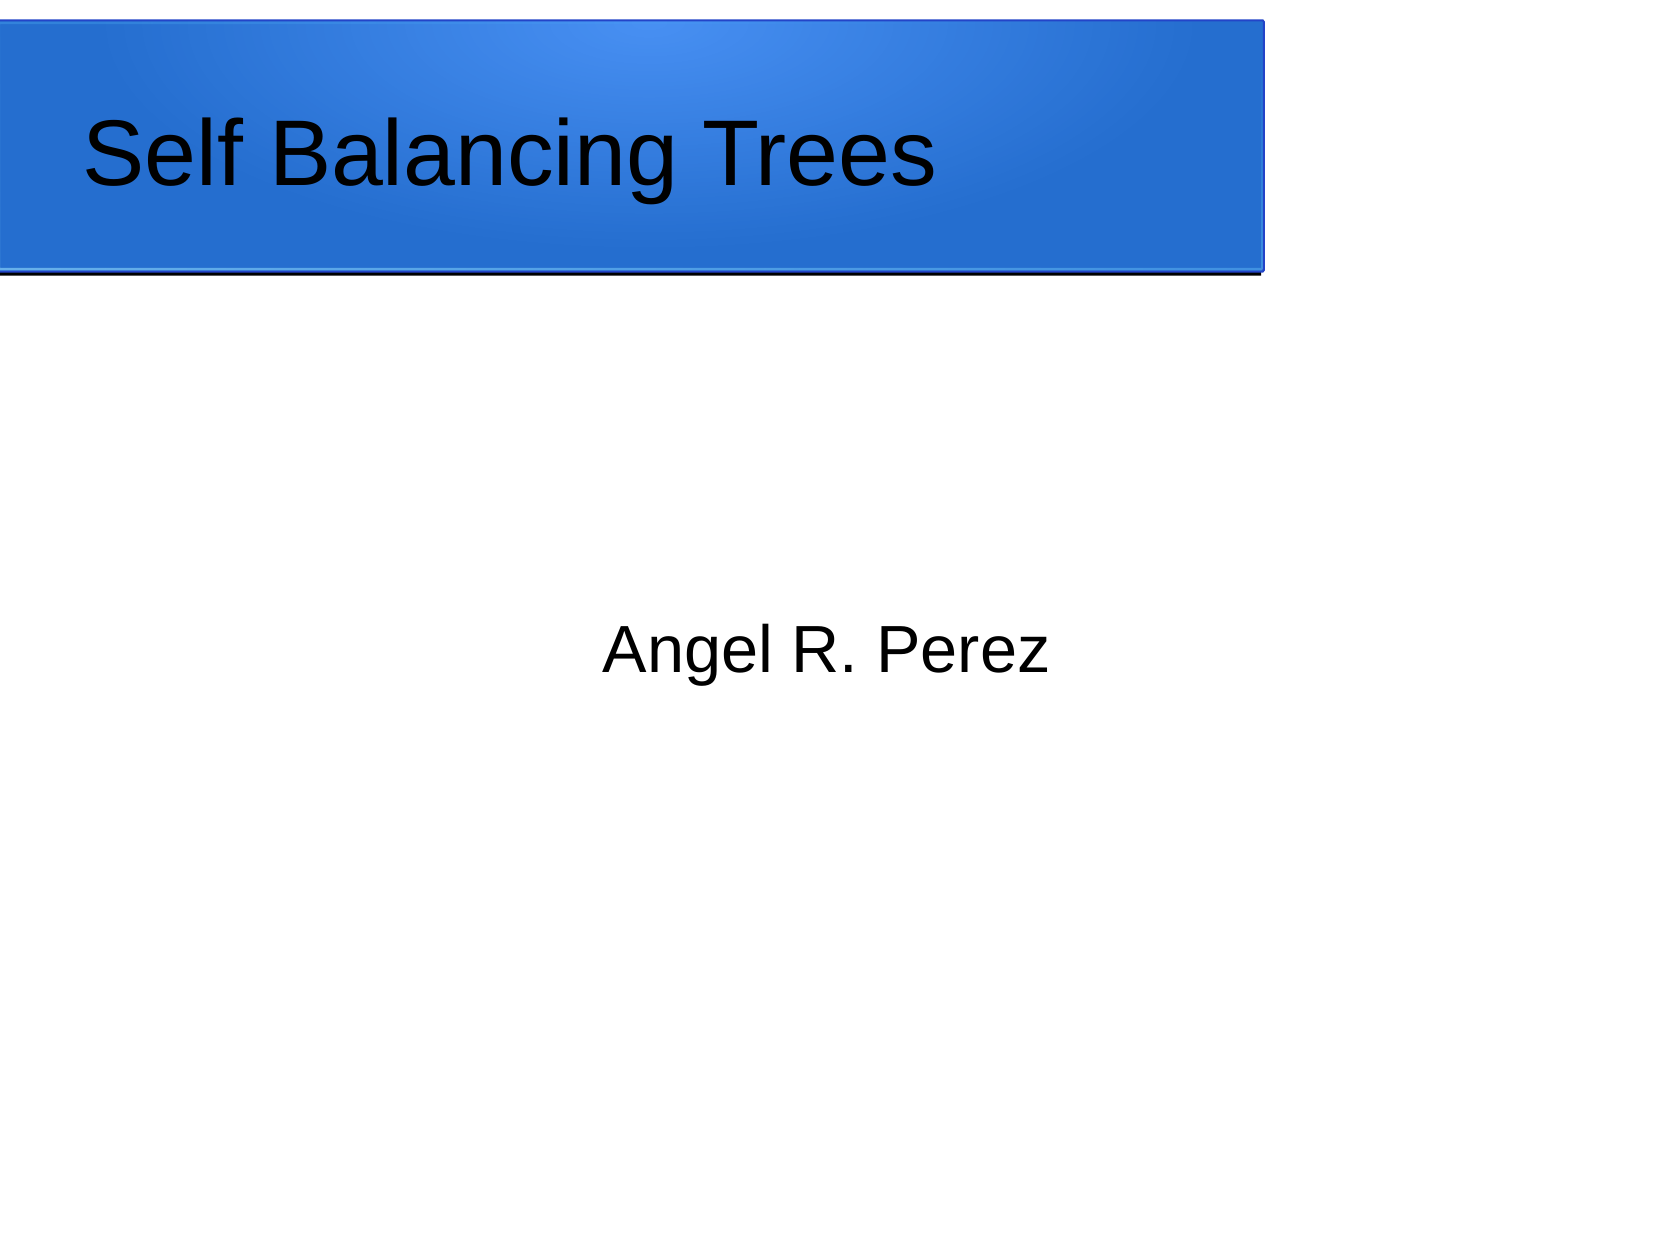

# Self Balancing Trees
Angel R. Perez